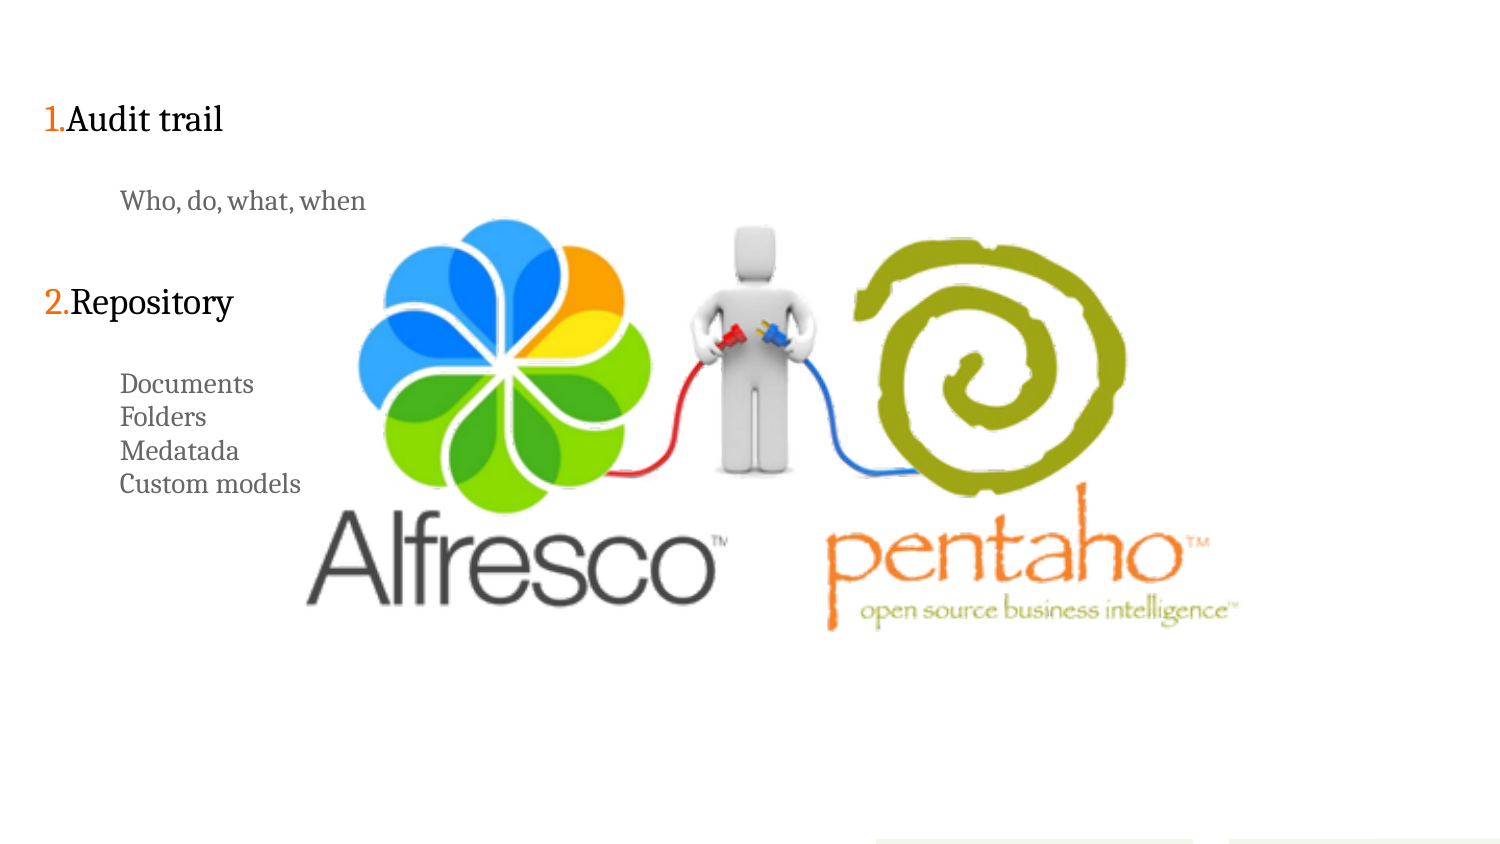

1.Audit trail
	Who, do, what, when
2.Repository
	Documents
	Folders
	Medatada
	Custom models